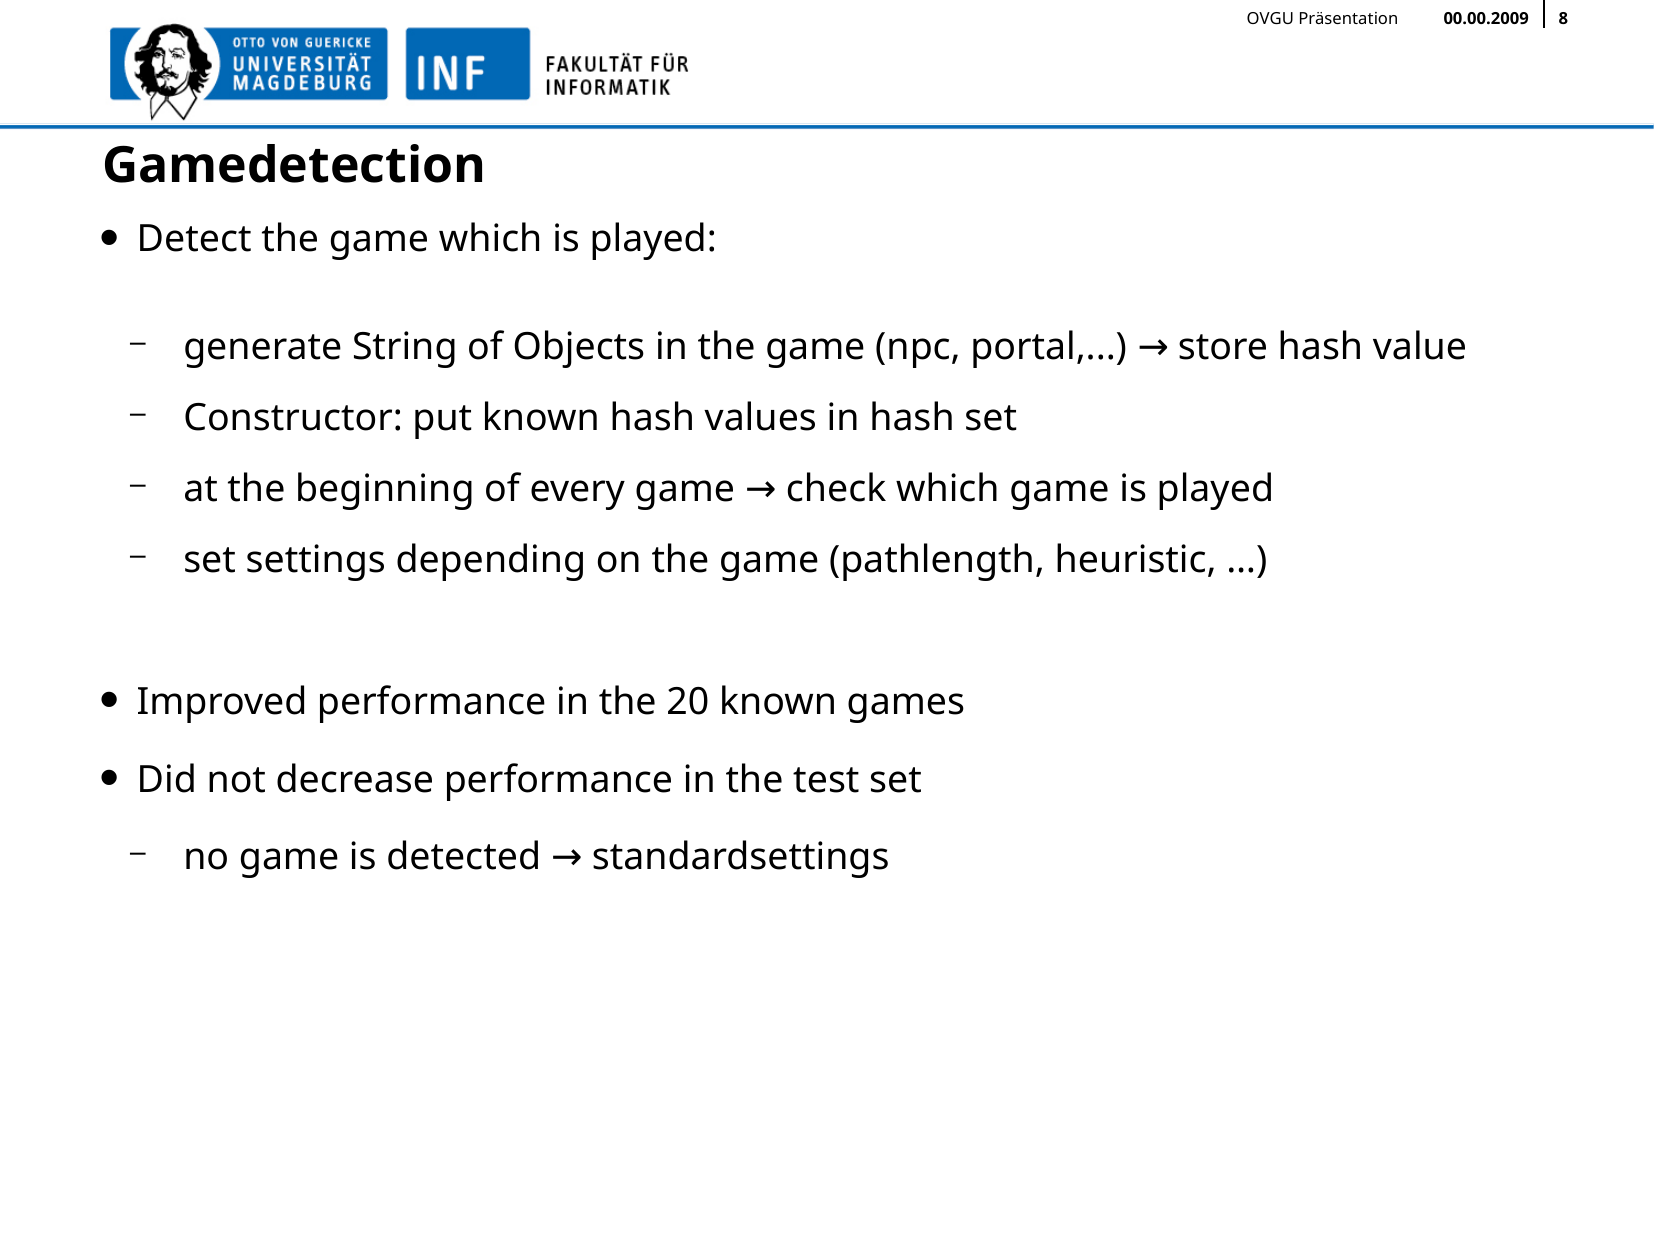

Gamedetection
# Detect the game which is played:
generate String of Objects in the game (npc, portal,...) → store hash value
Constructor: put known hash values in hash set
at the beginning of every game → check which game is played
set settings depending on the game (pathlength, heuristic, …)
Improved performance in the 20 known games
Did not decrease performance in the test set
no game is detected → standardsettings